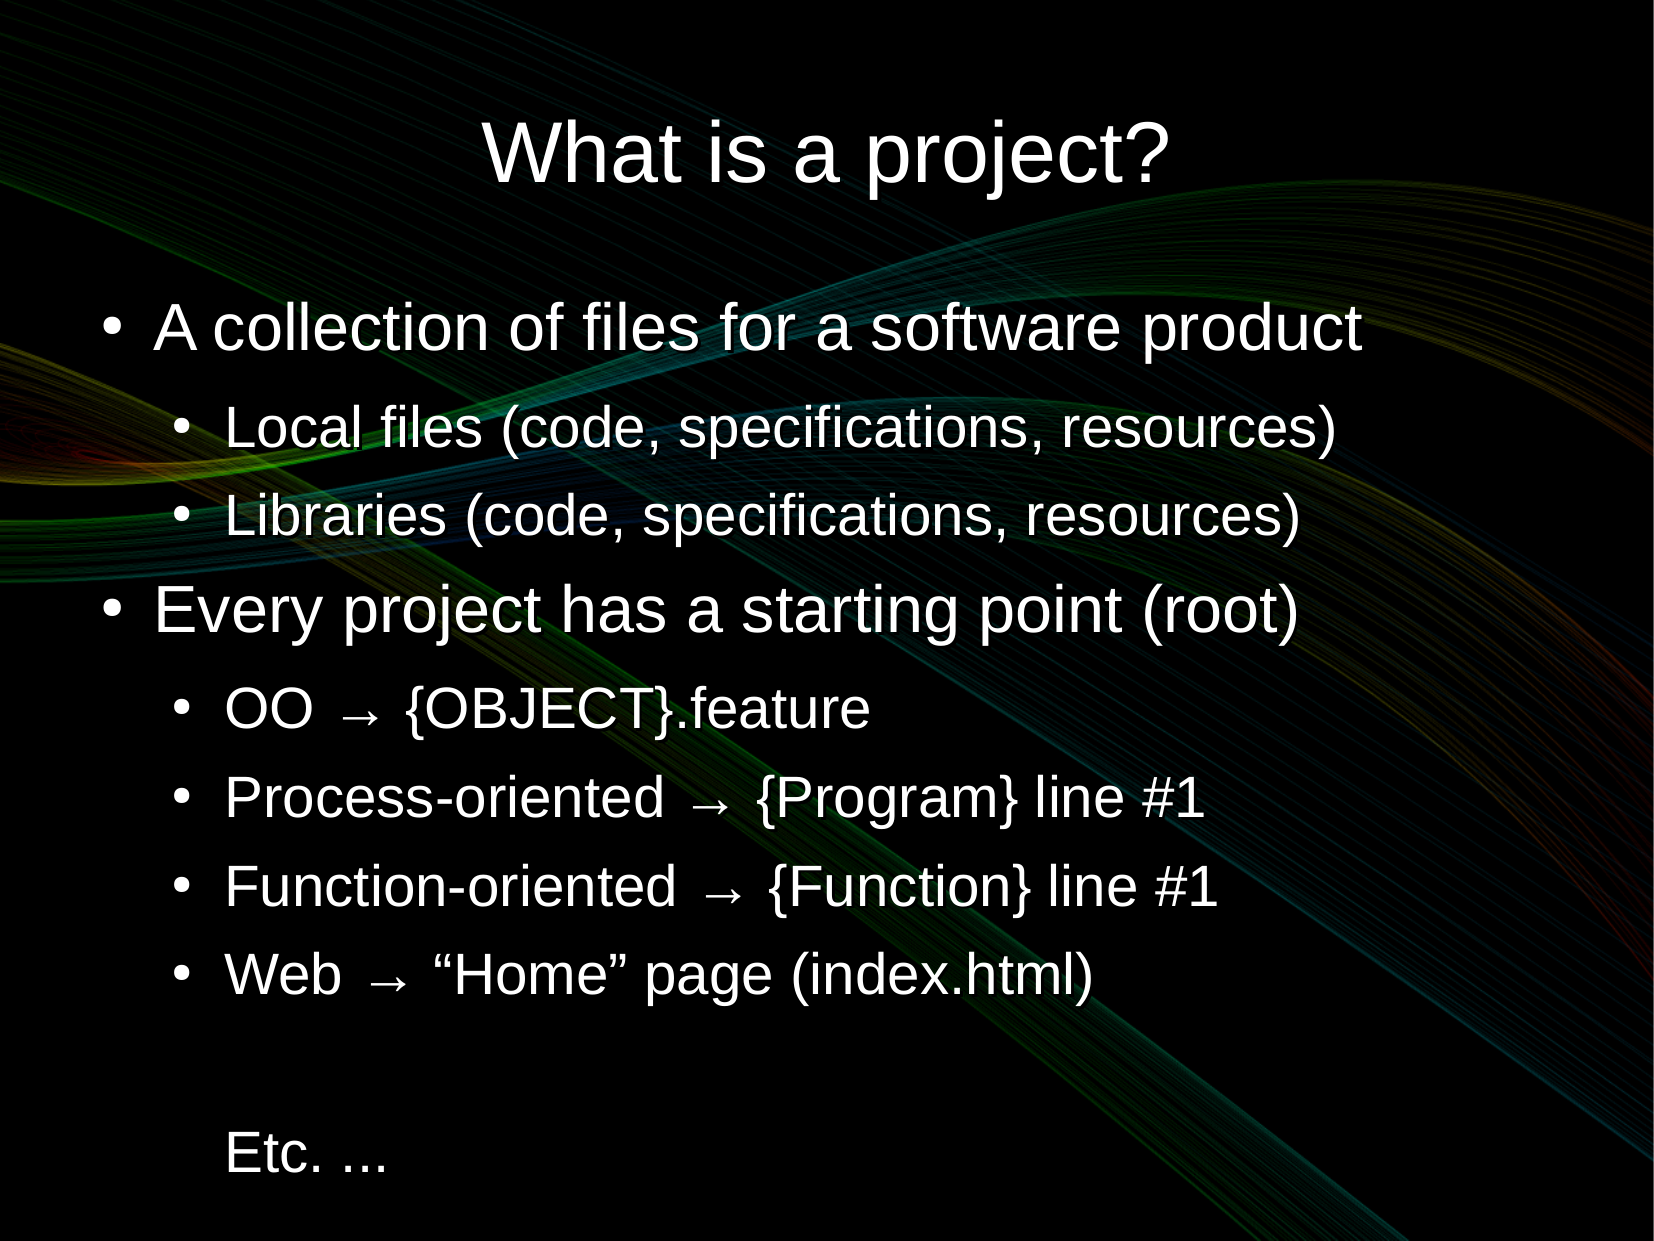

# What is a project?
A collection of files for a software product
Local files (code, specifications, resources)
Libraries (code, specifications, resources)
Every project has a starting point (root)
OO → {OBJECT}.feature
Process-oriented → {Program} line #1
Function-oriented → {Function} line #1
Web → “Home” page (index.html)
Etc. ...